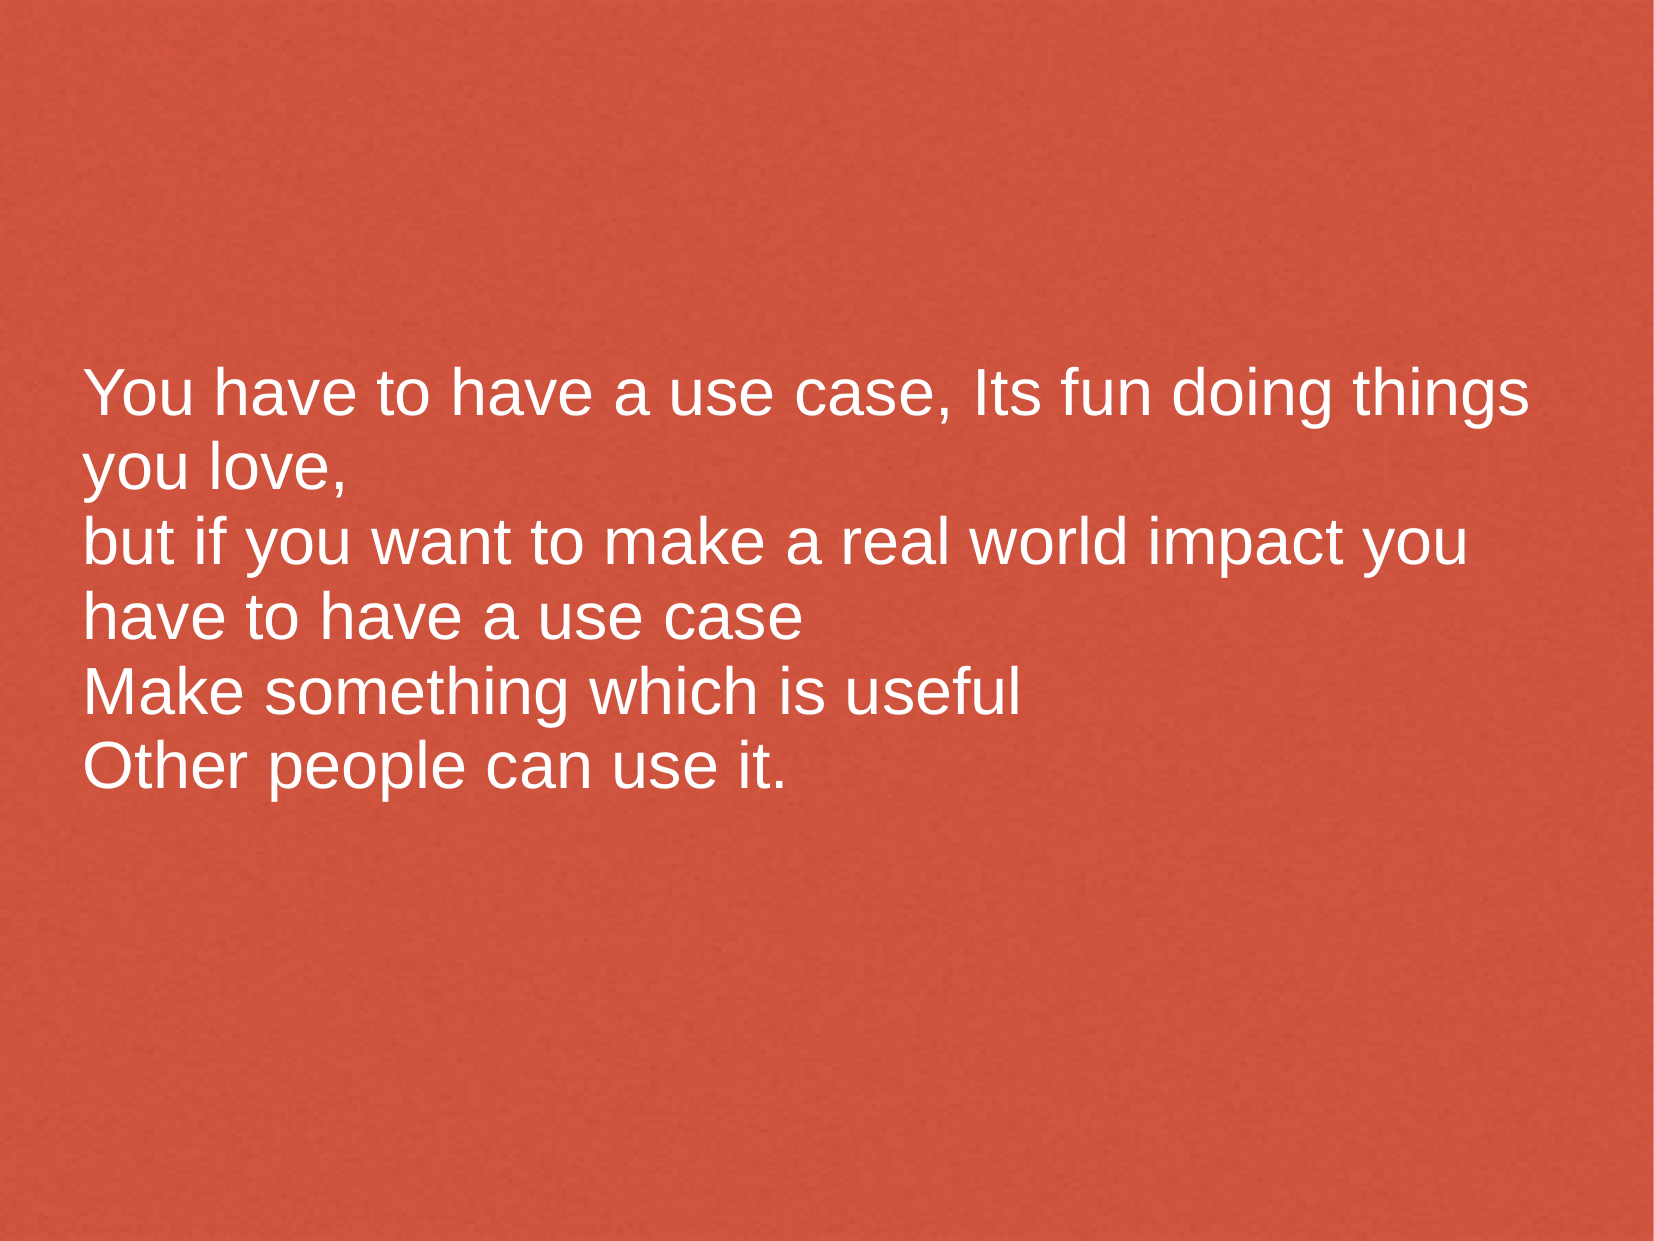

# You have to have a use case, Its fun doing things you love,
but if you want to make a real world impact you have to have a use case
Make something which is useful
Other people can use it.